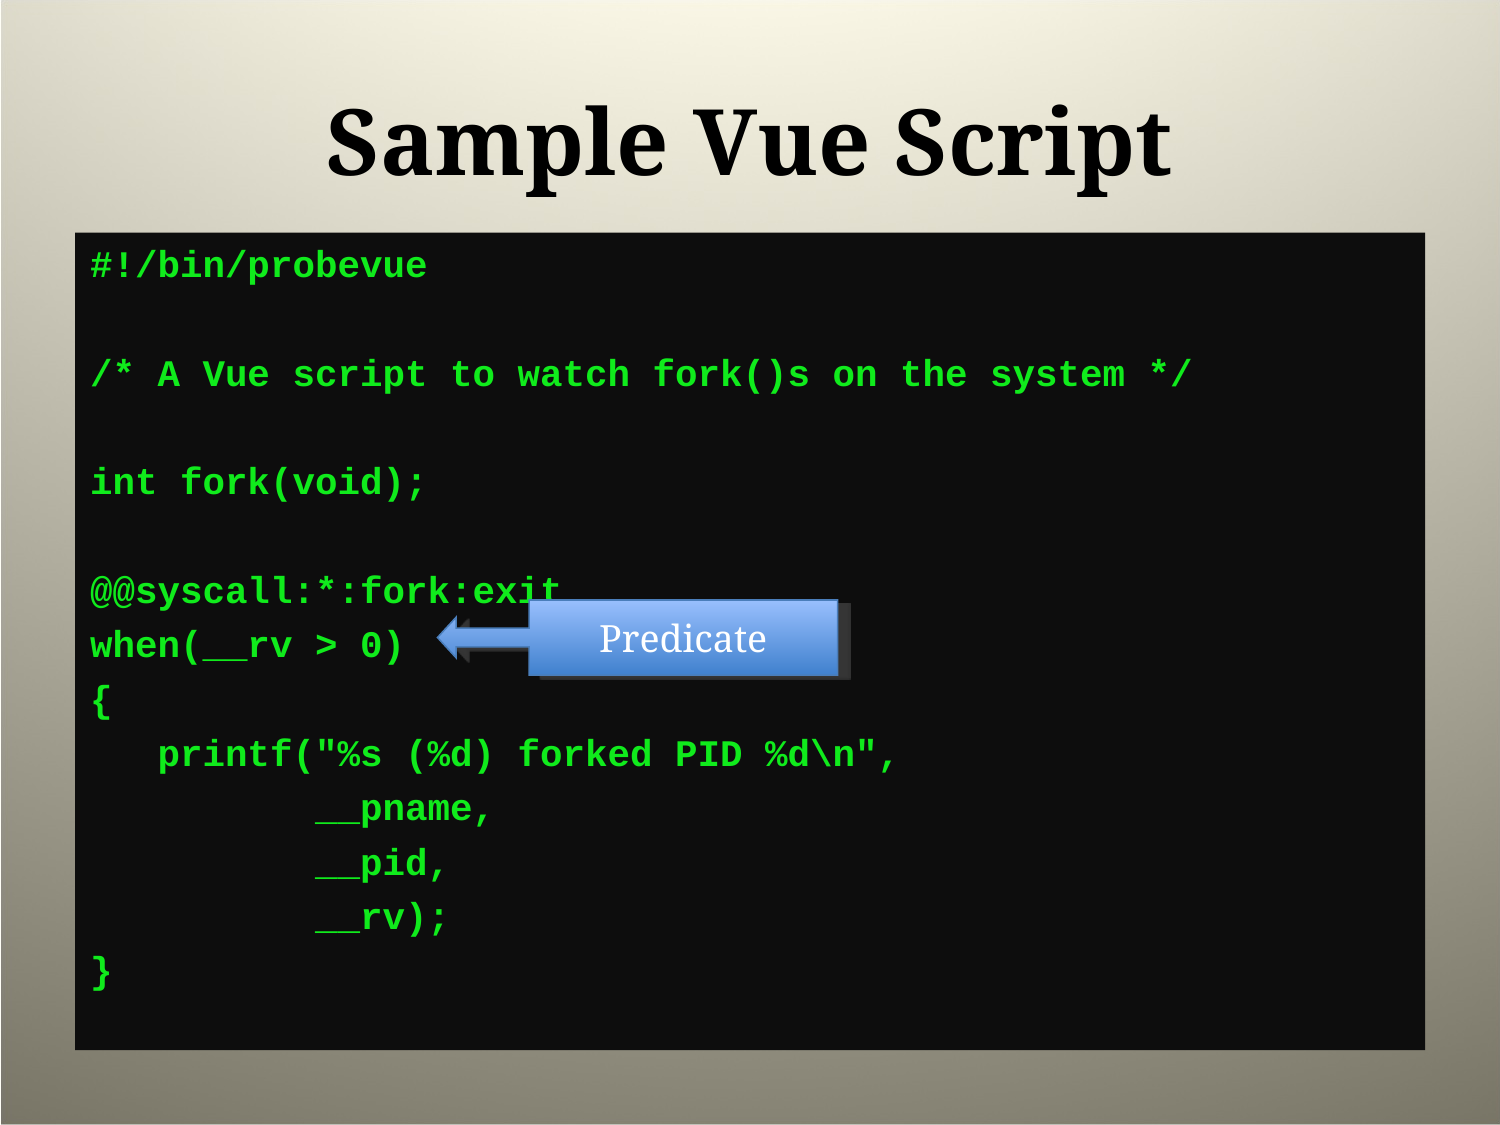

# Sample Vue Script
#!/bin/probevue
/* A Vue script to watch fork()s on the system */
int fork(void);
@@syscall:*:fork:exit
when(__rv > 0)
{
 printf("%s (%d) forked PID %d\n",
 __pname,
 __pid,
 __rv);
}
Predicate